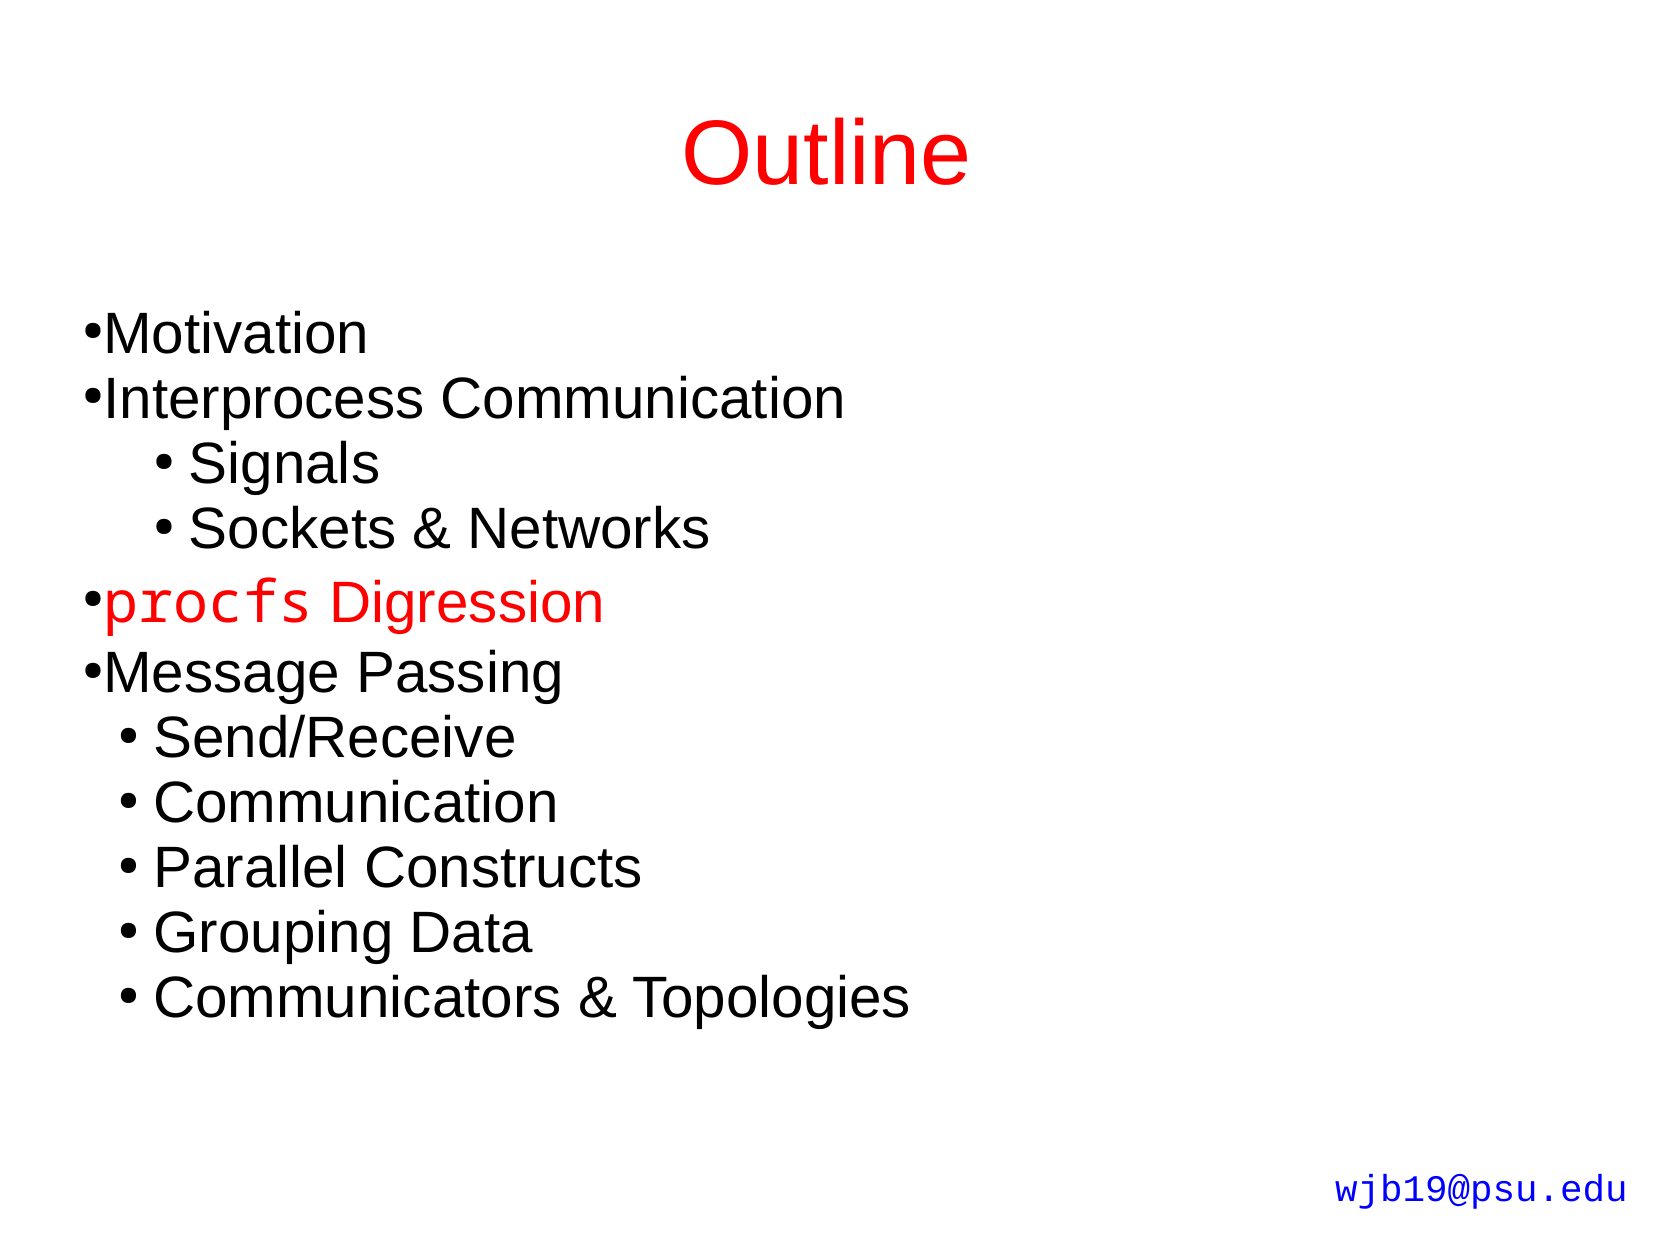

# Outline
Motivation
Interprocess Communication
Signals
Sockets & Networks
procfs Digression
Message Passing
Send/Receive
Communication
Parallel Constructs
Grouping Data
Communicators & Topologies
wjb19@psu.edu